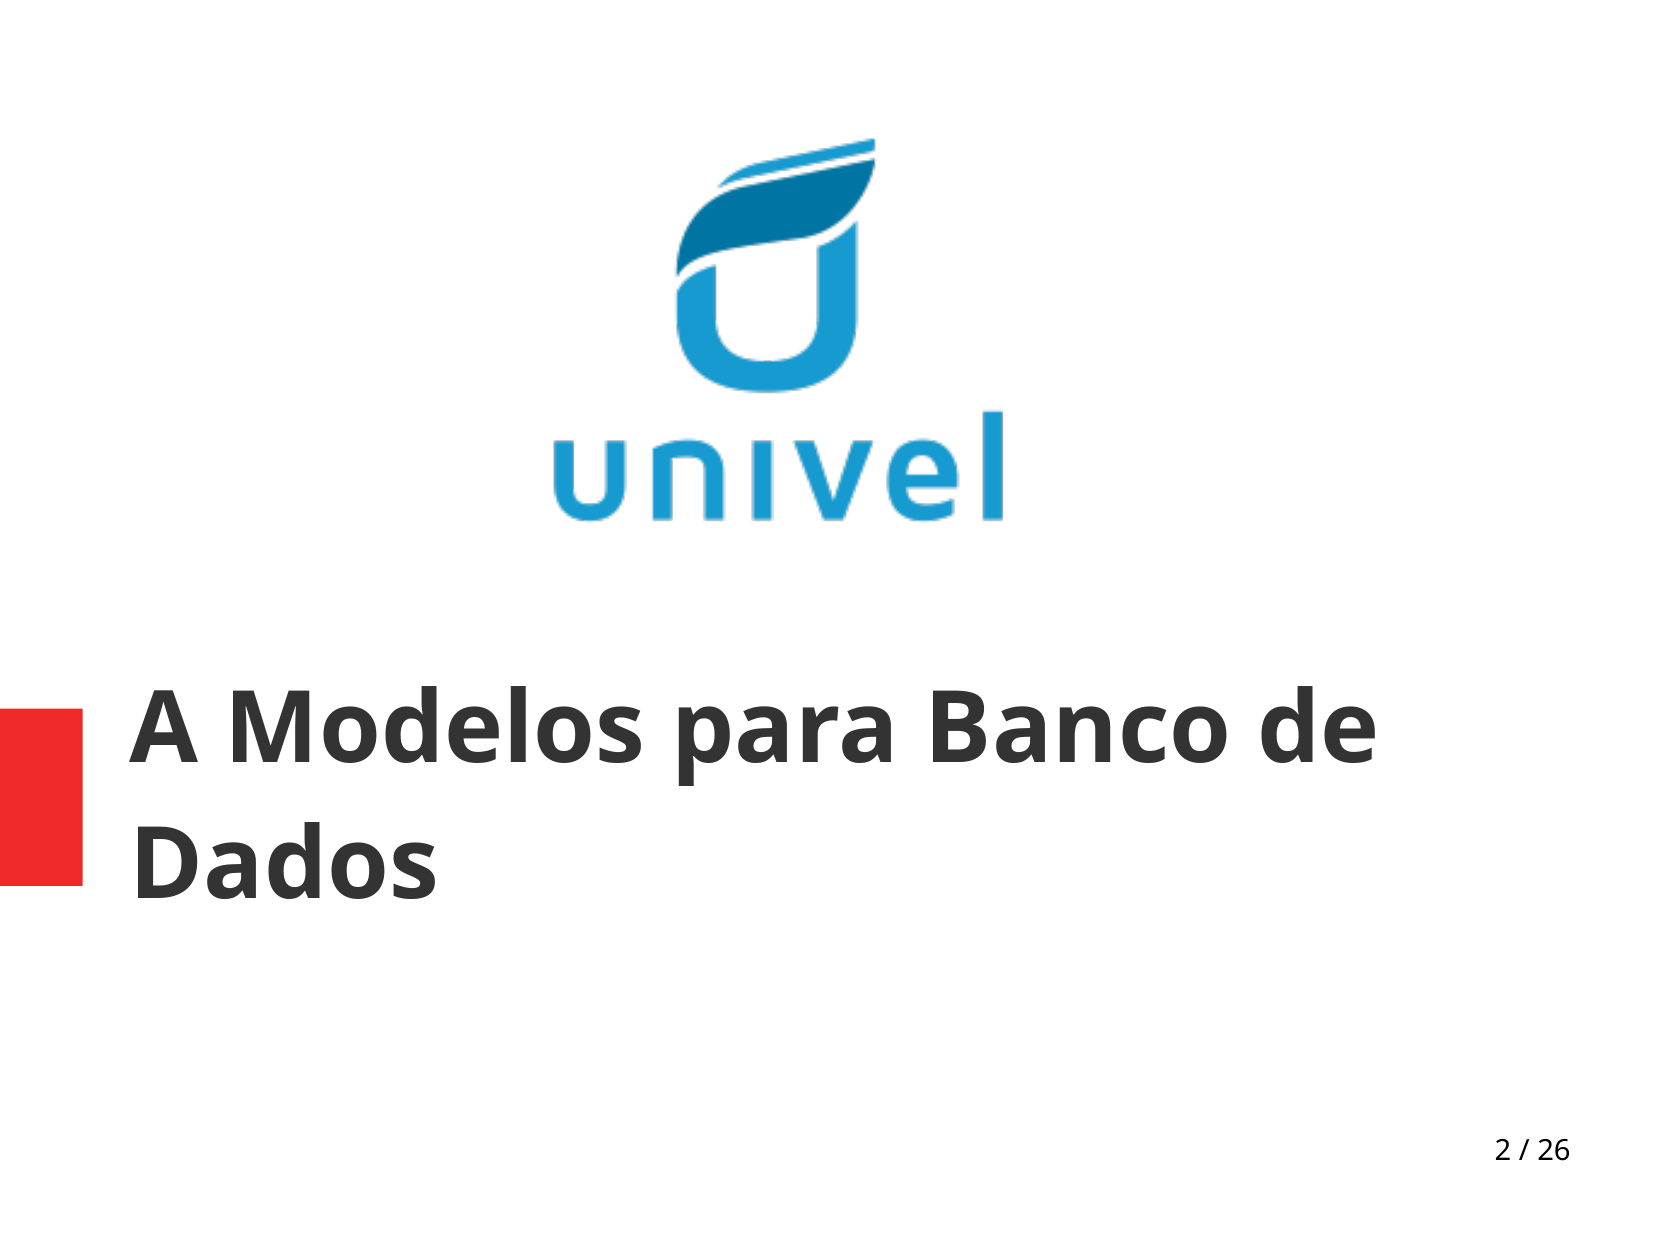

# A Modelos para Banco de Dados
2